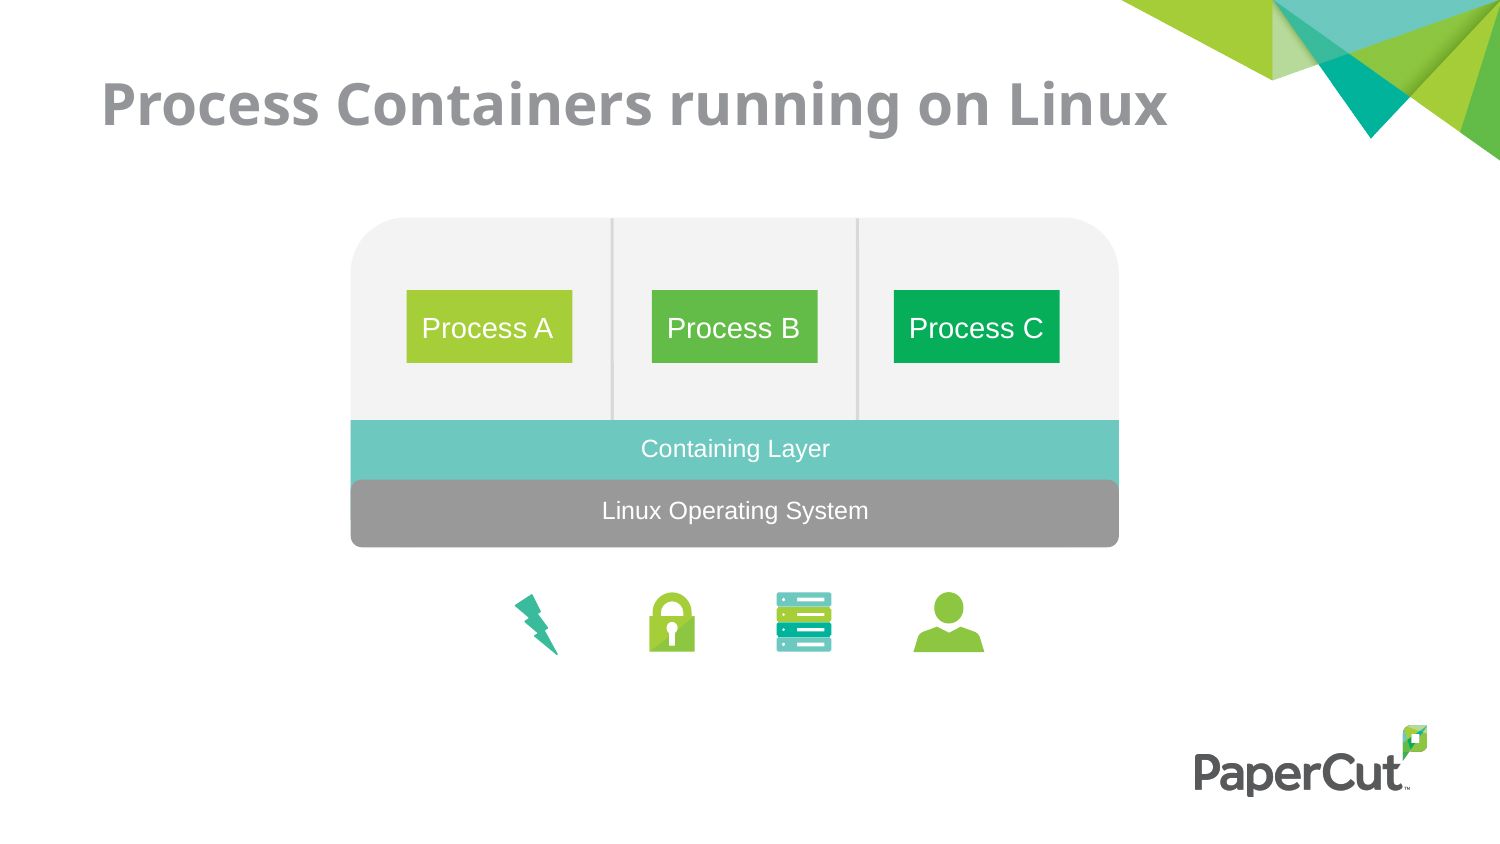

# Process Containers running on Linux
Process A
Process B
Process C
Containing Layer
Linux Operating System